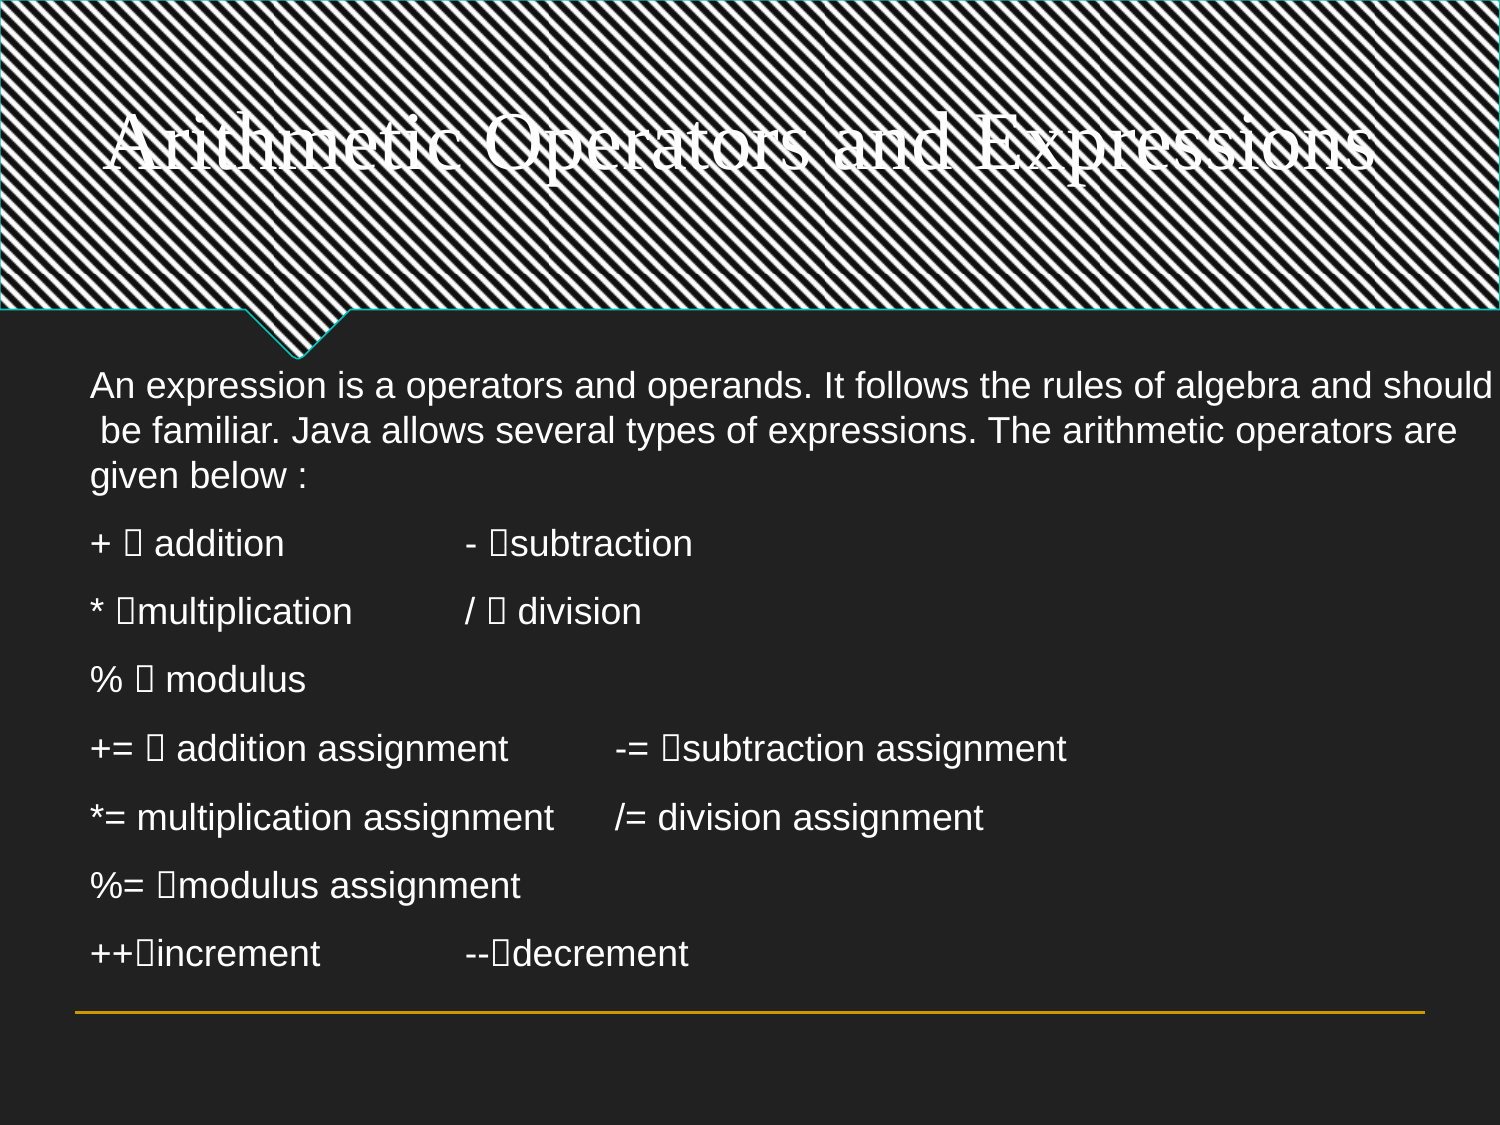

# Arithmetic Operators and Expressions
An expression is a operators and operands. It follows the rules of algebra and should be familiar. Java allows several types of expressions. The arithmetic operators are given below :
+  addition 			- subtraction
* multiplication		/  division
%  modulus
+=  addition assignment		-= subtraction assignment
*= multiplication assignment	/= division assignment
%= modulus assignment
++increment		--decrement